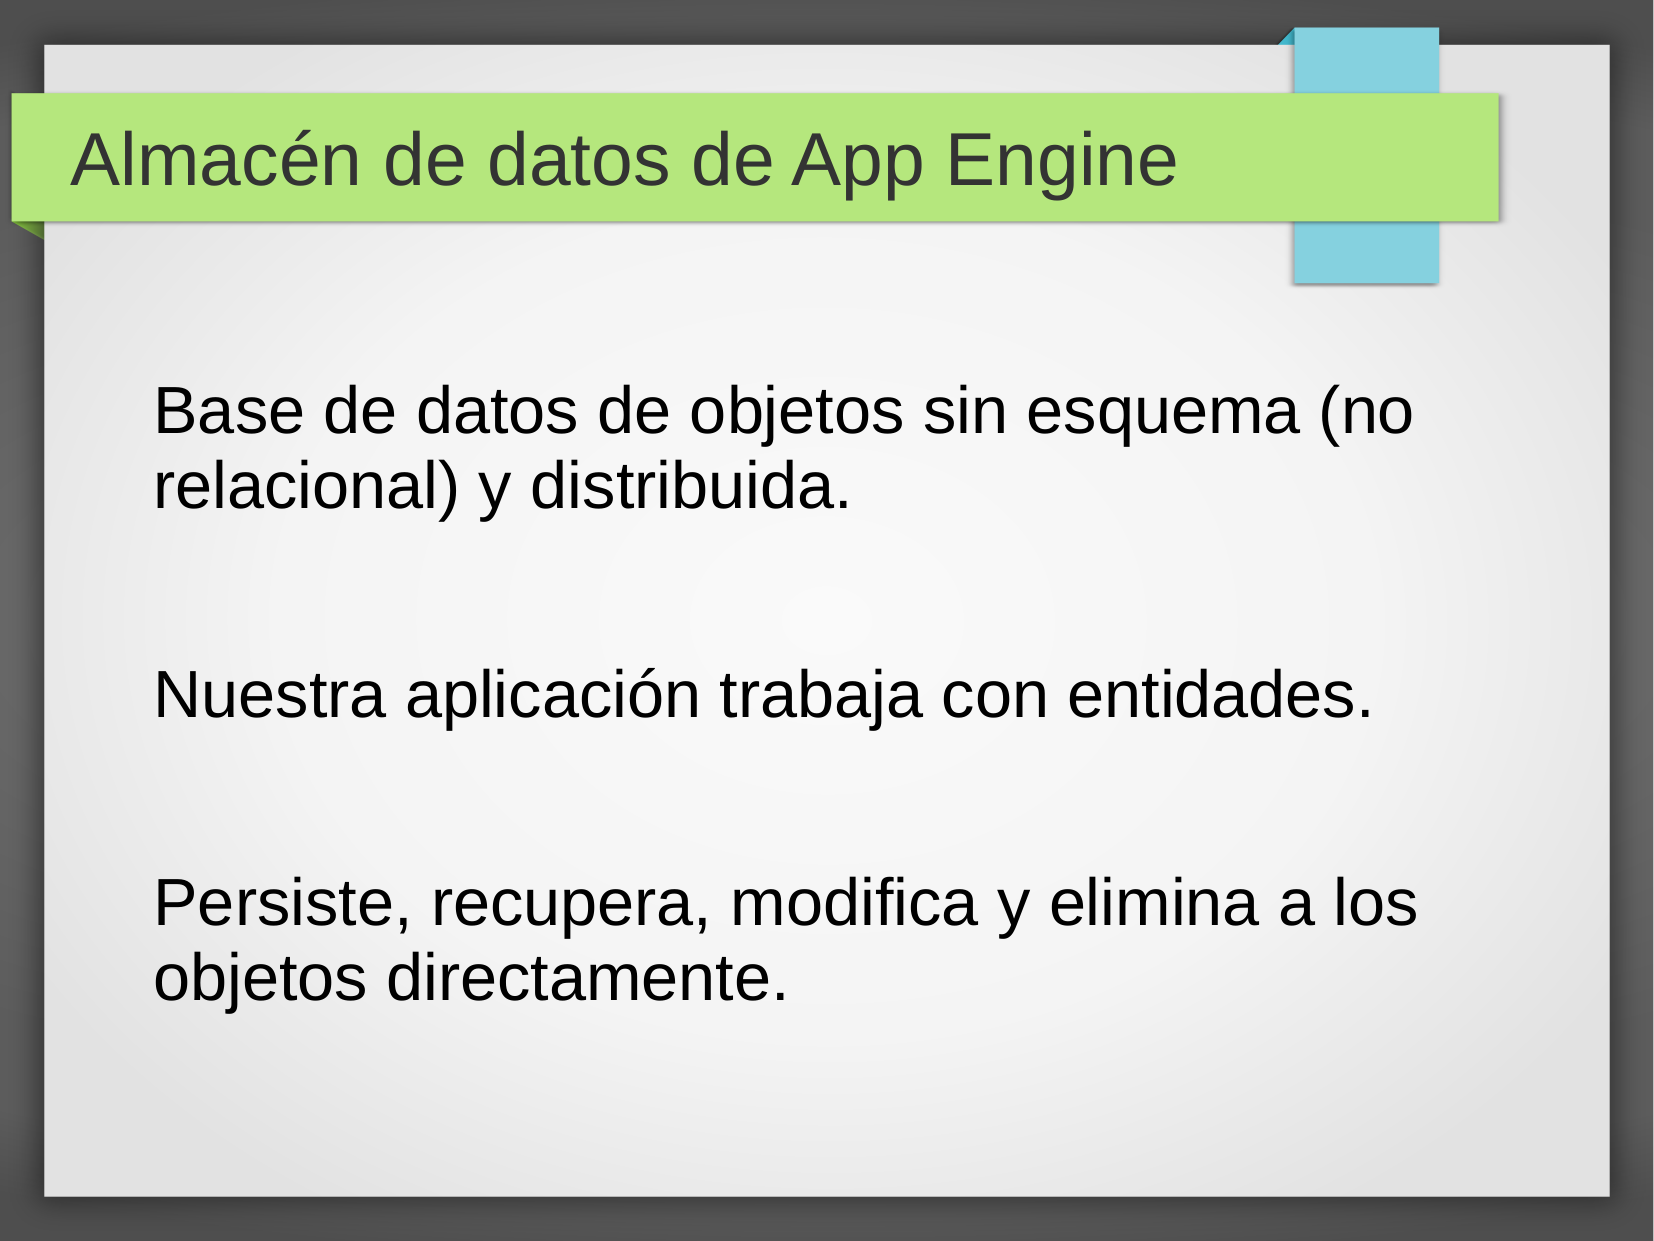

# Almacén de datos de App Engine
Base de datos de objetos sin esquema (no relacional) y distribuida.
Nuestra aplicación trabaja con entidades.
Persiste, recupera, modifica y elimina a los objetos directamente.